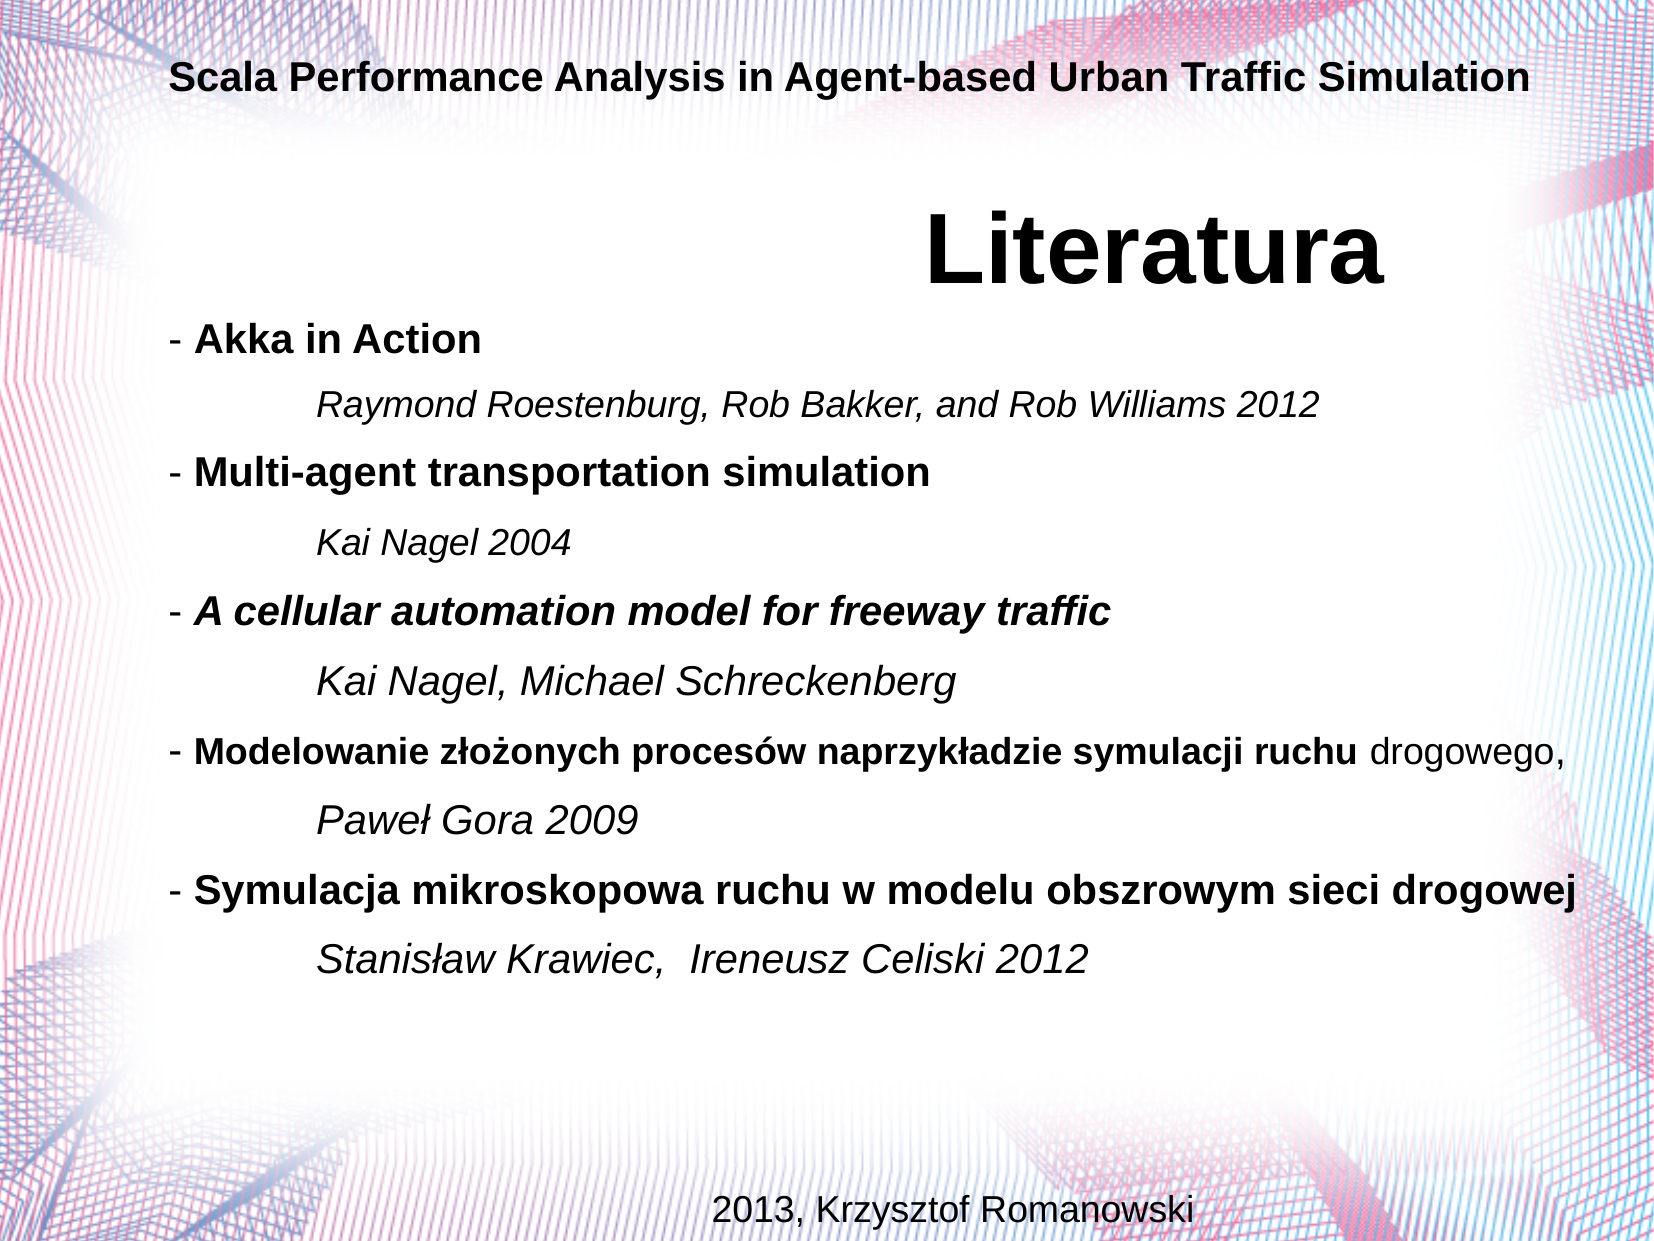

Scala Performance Analysis in Agent-based Urban Traffic Simulation
Literatura
- Akka in Action
		Raymond Roestenburg, Rob Bakker, and Rob Williams 2012
- Multi-agent transportation simulation
		Kai Nagel 2004
- A cellular automation model for freeway traffic
		Kai Nagel, Michael Schreckenberg
- Modelowanie złożonych procesów naprzykładzie symulacji ruchu drogowego, 		Paweł Gora 2009
- Symulacja mikroskopowa ruchu w modelu obszrowym sieci drogowej 		Stanisław Krawiec, Ireneusz Celiski 2012
2013, Krzysztof Romanowski